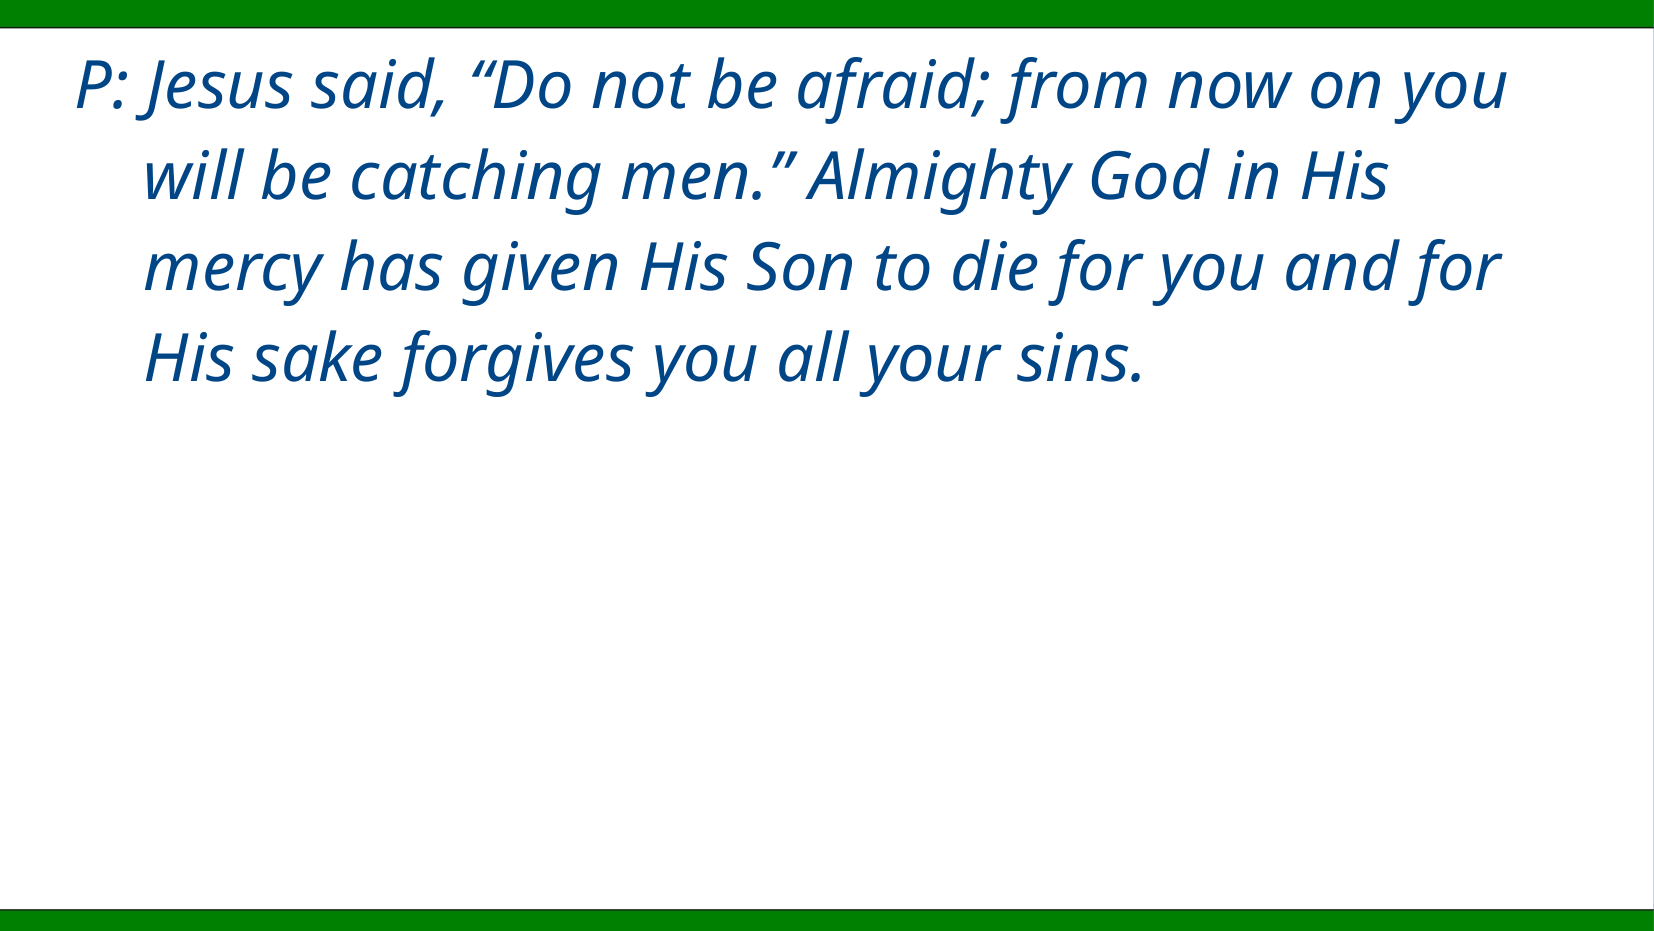

P: Jesus said, “Do not be afraid; from now on you
 will be catching men.” Almighty God in His
 mercy has given His Son to die for you and for
 His sake forgives you all your sins.